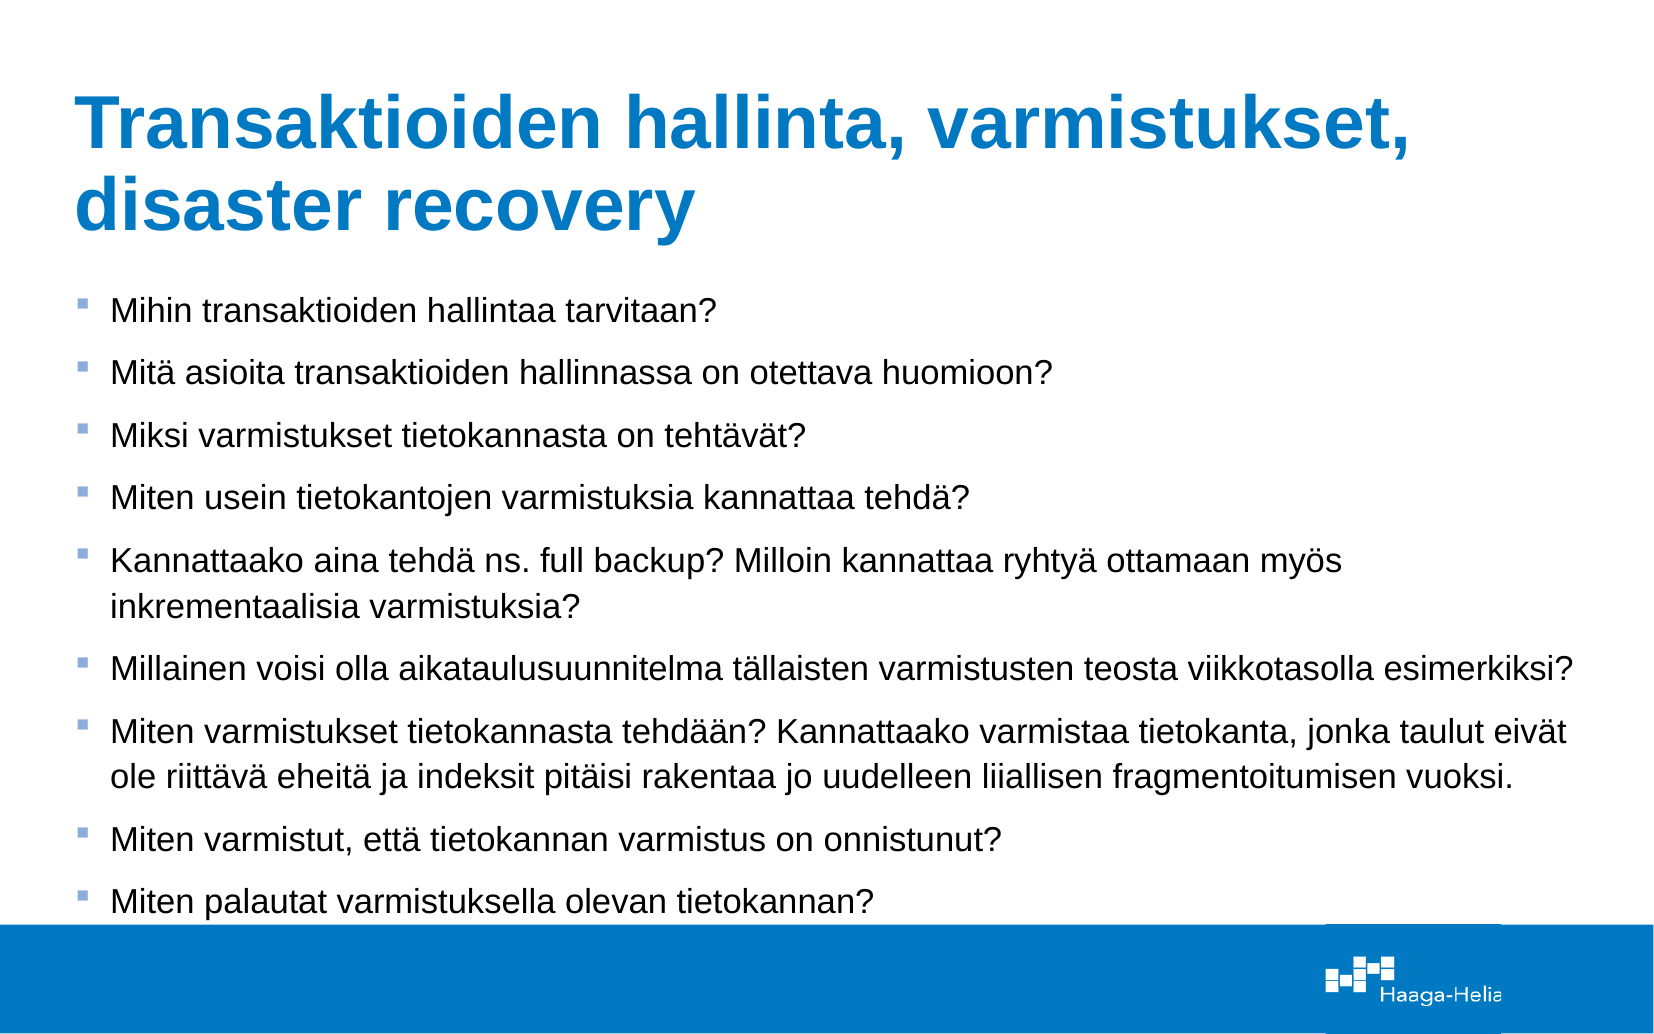

# Transaktioiden hallinta, varmistukset, disaster recovery
Mihin transaktioiden hallintaa tarvitaan?
Mitä asioita transaktioiden hallinnassa on otettava huomioon?
Miksi varmistukset tietokannasta on tehtävät?
Miten usein tietokantojen varmistuksia kannattaa tehdä?
Kannattaako aina tehdä ns. full backup? Milloin kannattaa ryhtyä ottamaan myös inkrementaalisia varmistuksia?
Millainen voisi olla aikataulusuunnitelma tällaisten varmistusten teosta viikkotasolla esimerkiksi?
Miten varmistukset tietokannasta tehdään? Kannattaako varmistaa tietokanta, jonka taulut eivät ole riittävä eheitä ja indeksit pitäisi rakentaa jo uudelleen liiallisen fragmentoitumisen vuoksi.
Miten varmistut, että tietokannan varmistus on onnistunut?
Miten palautat varmistuksella olevan tietokannan?